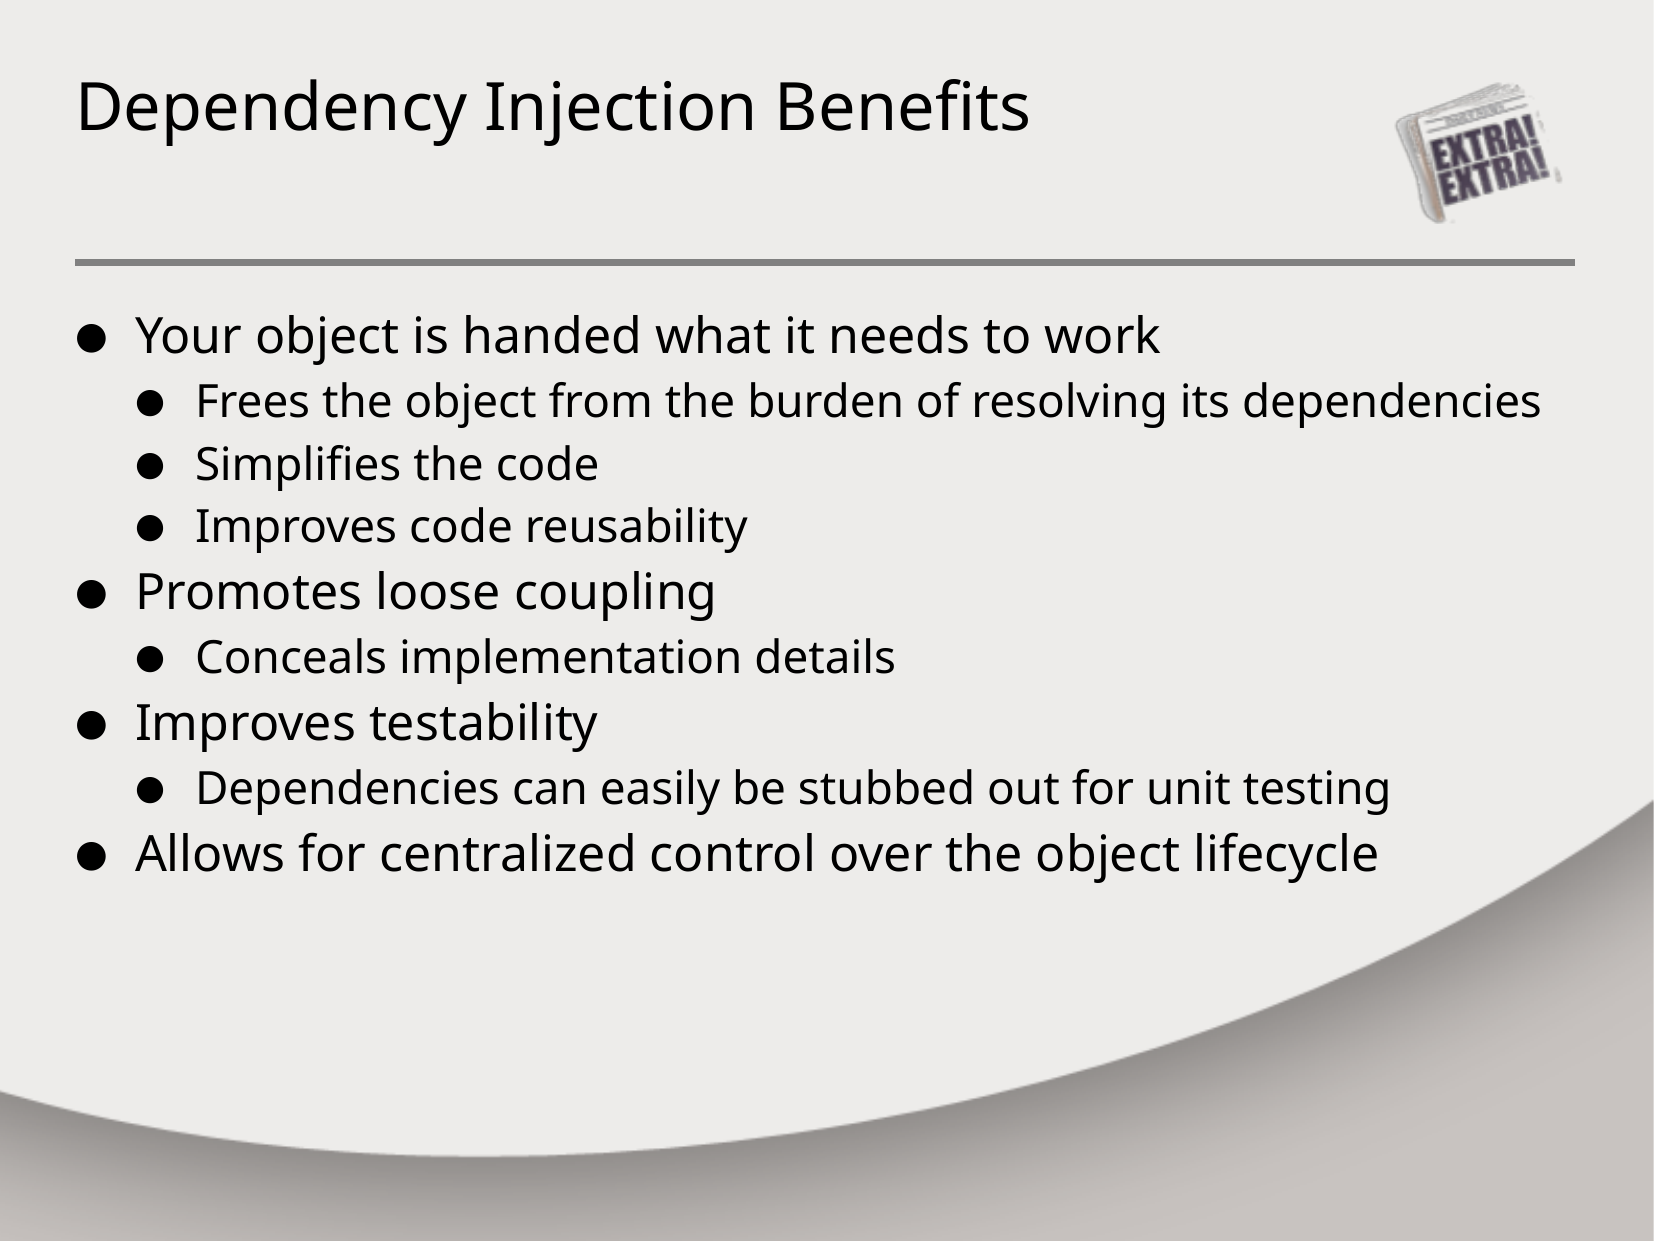

# Dependency Injection Benefits
Your object is handed what it needs to work
Frees the object from the burden of resolving its dependencies
Simplifies the code
Improves code reusability
Promotes loose coupling
Conceals implementation details
Improves testability
Dependencies can easily be stubbed out for unit testing
Allows for centralized control over the object lifecycle